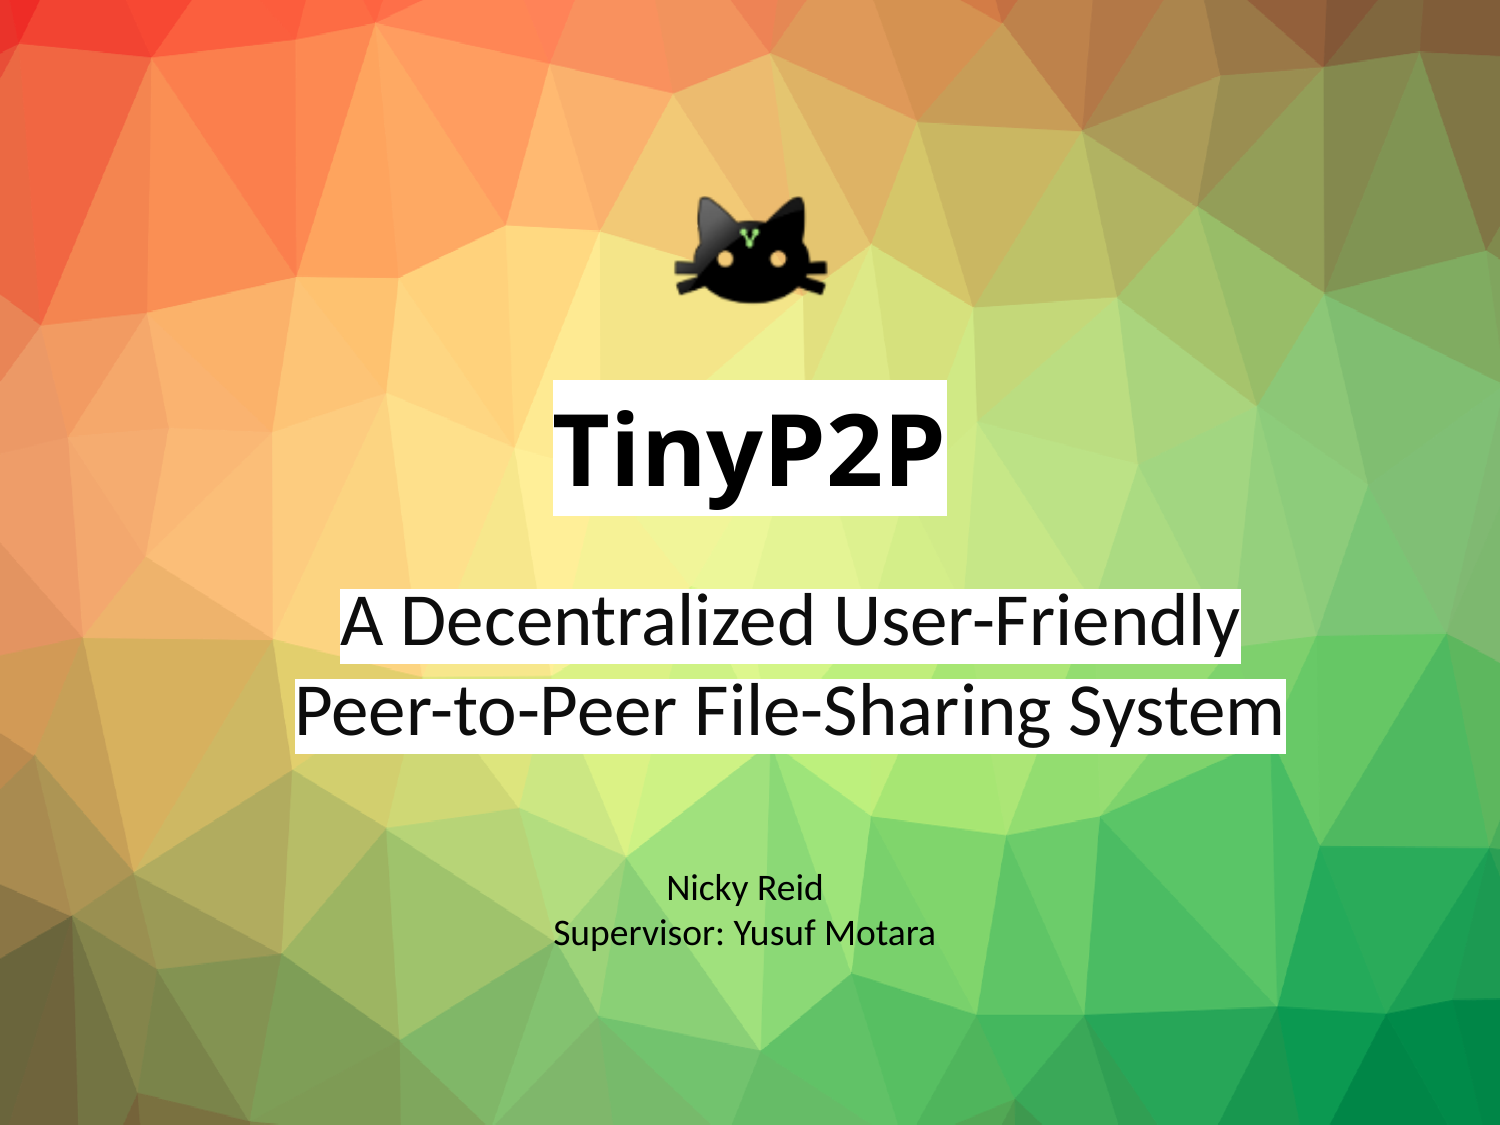

# TinyP2P
A Decentralized User-Friendly
Peer-to-Peer File-Sharing System
Nicky Reid
Supervisor: Yusuf Motara